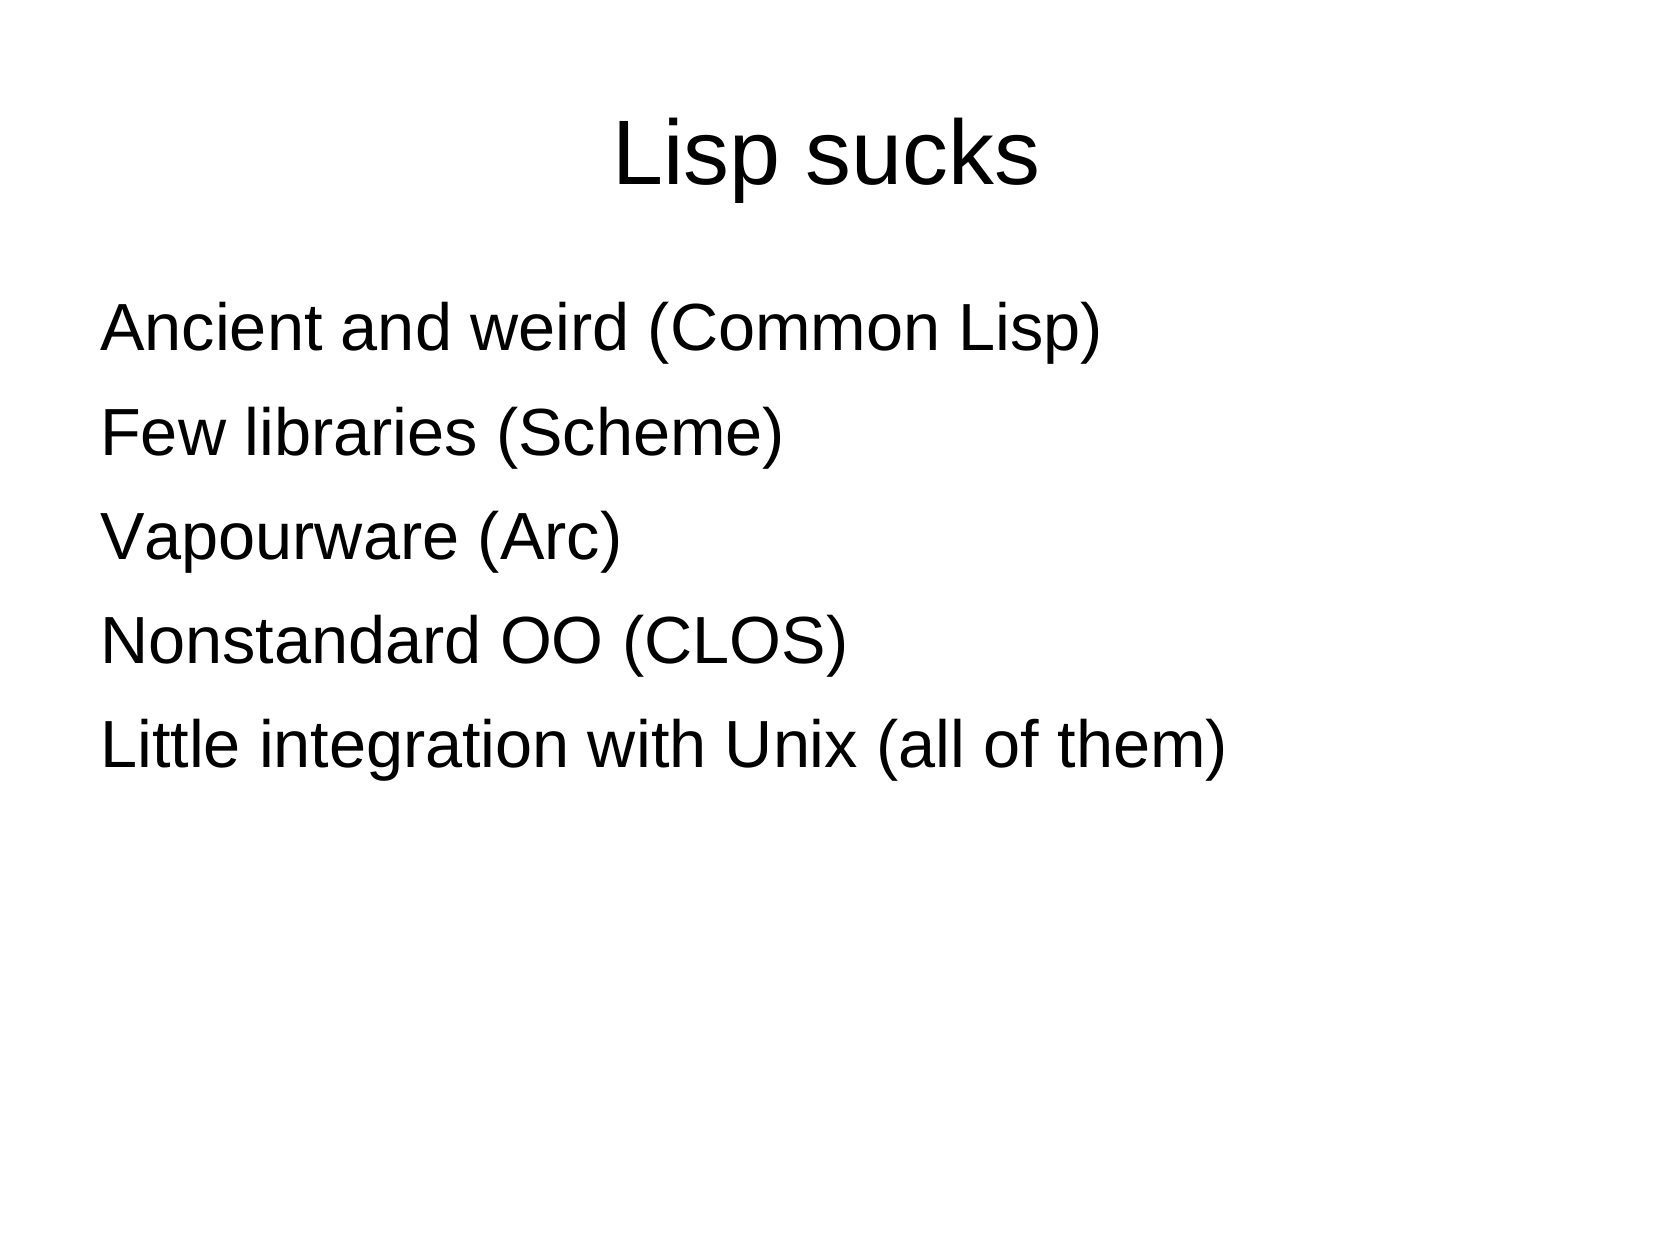

# Lisp sucks
Ancient and weird (Common Lisp)
Few libraries (Scheme)
Vapourware (Arc)
Nonstandard OO (CLOS)
Little integration with Unix (all of them)